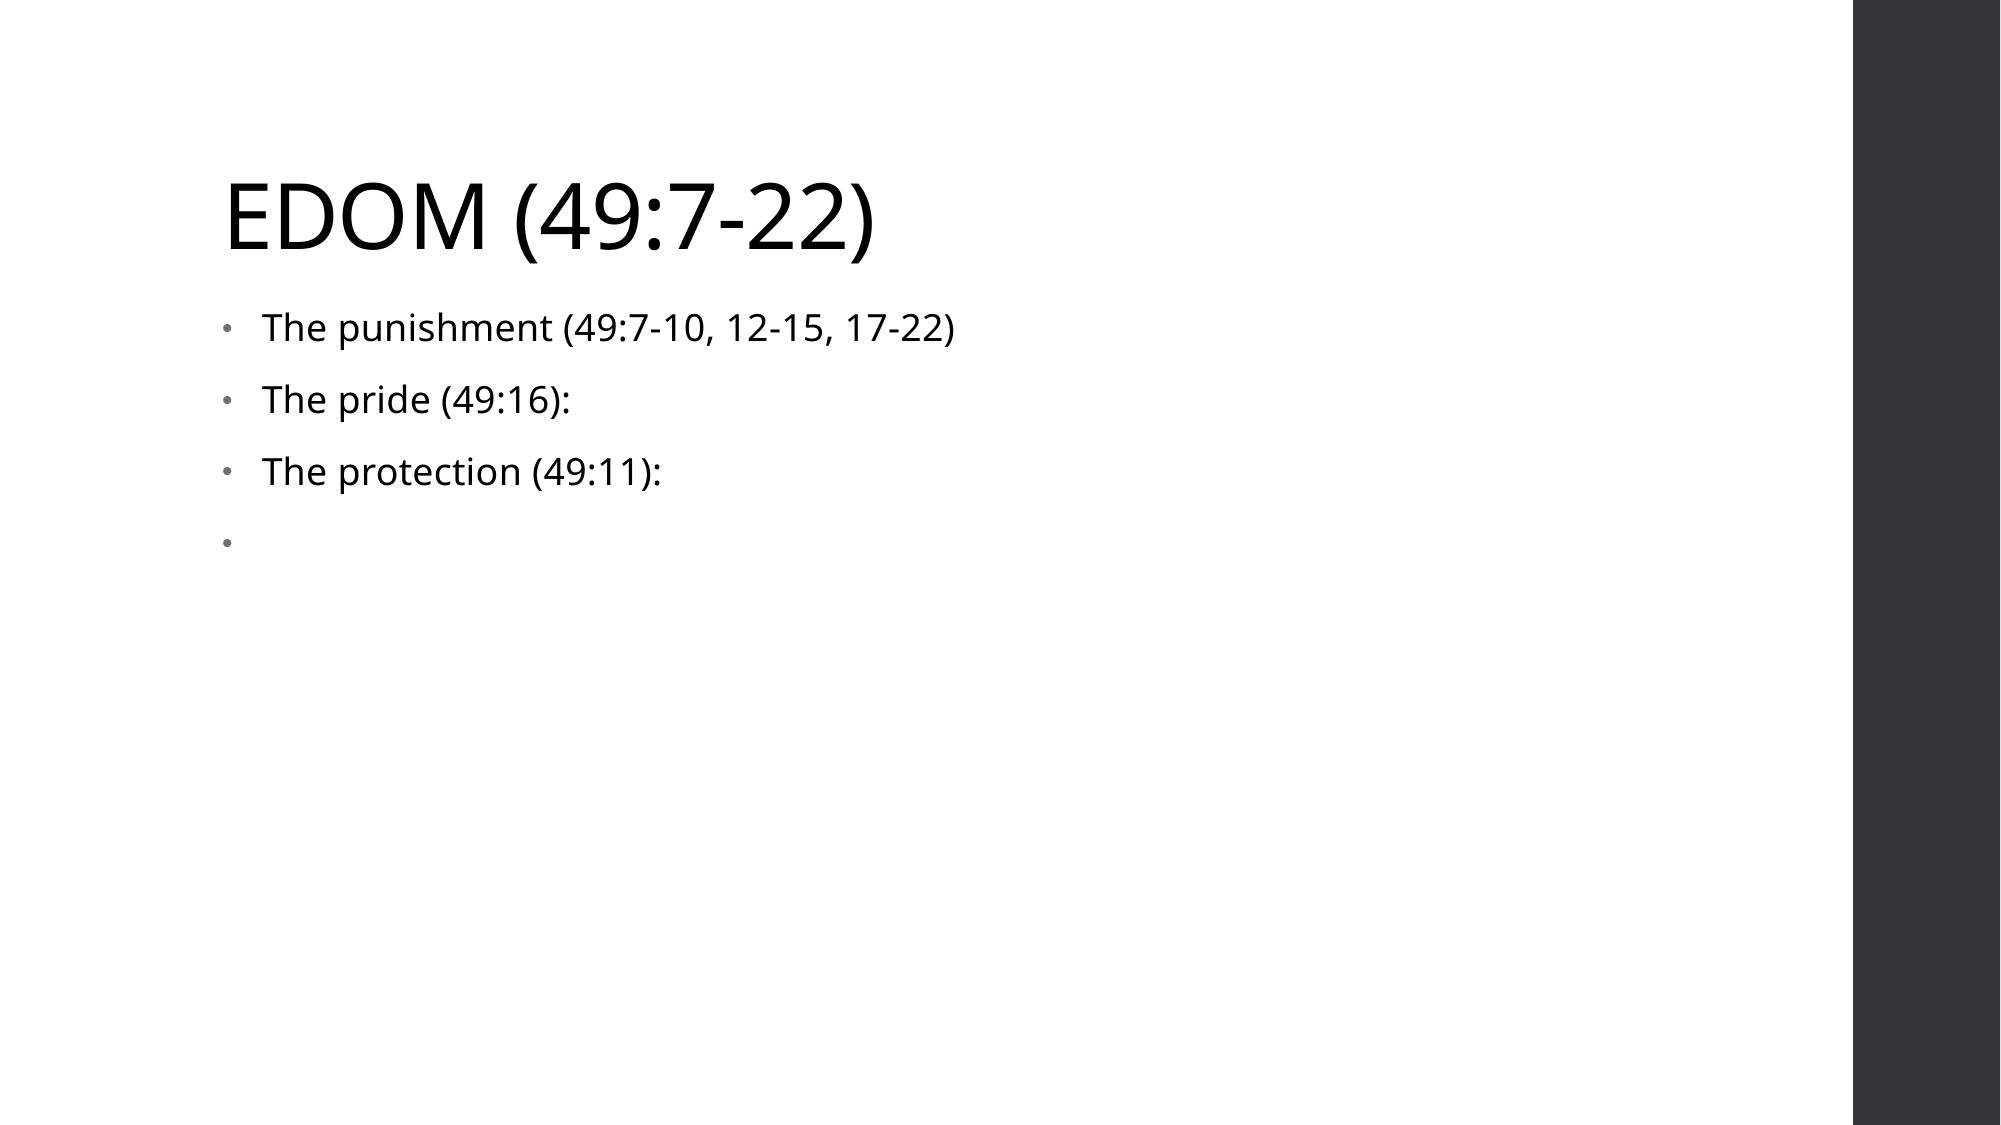

# EDOM (49:7-22)
 The punishment (49:7-10, 12-15, 17-22)
 The pride (49:16):
 The protection (49:11):